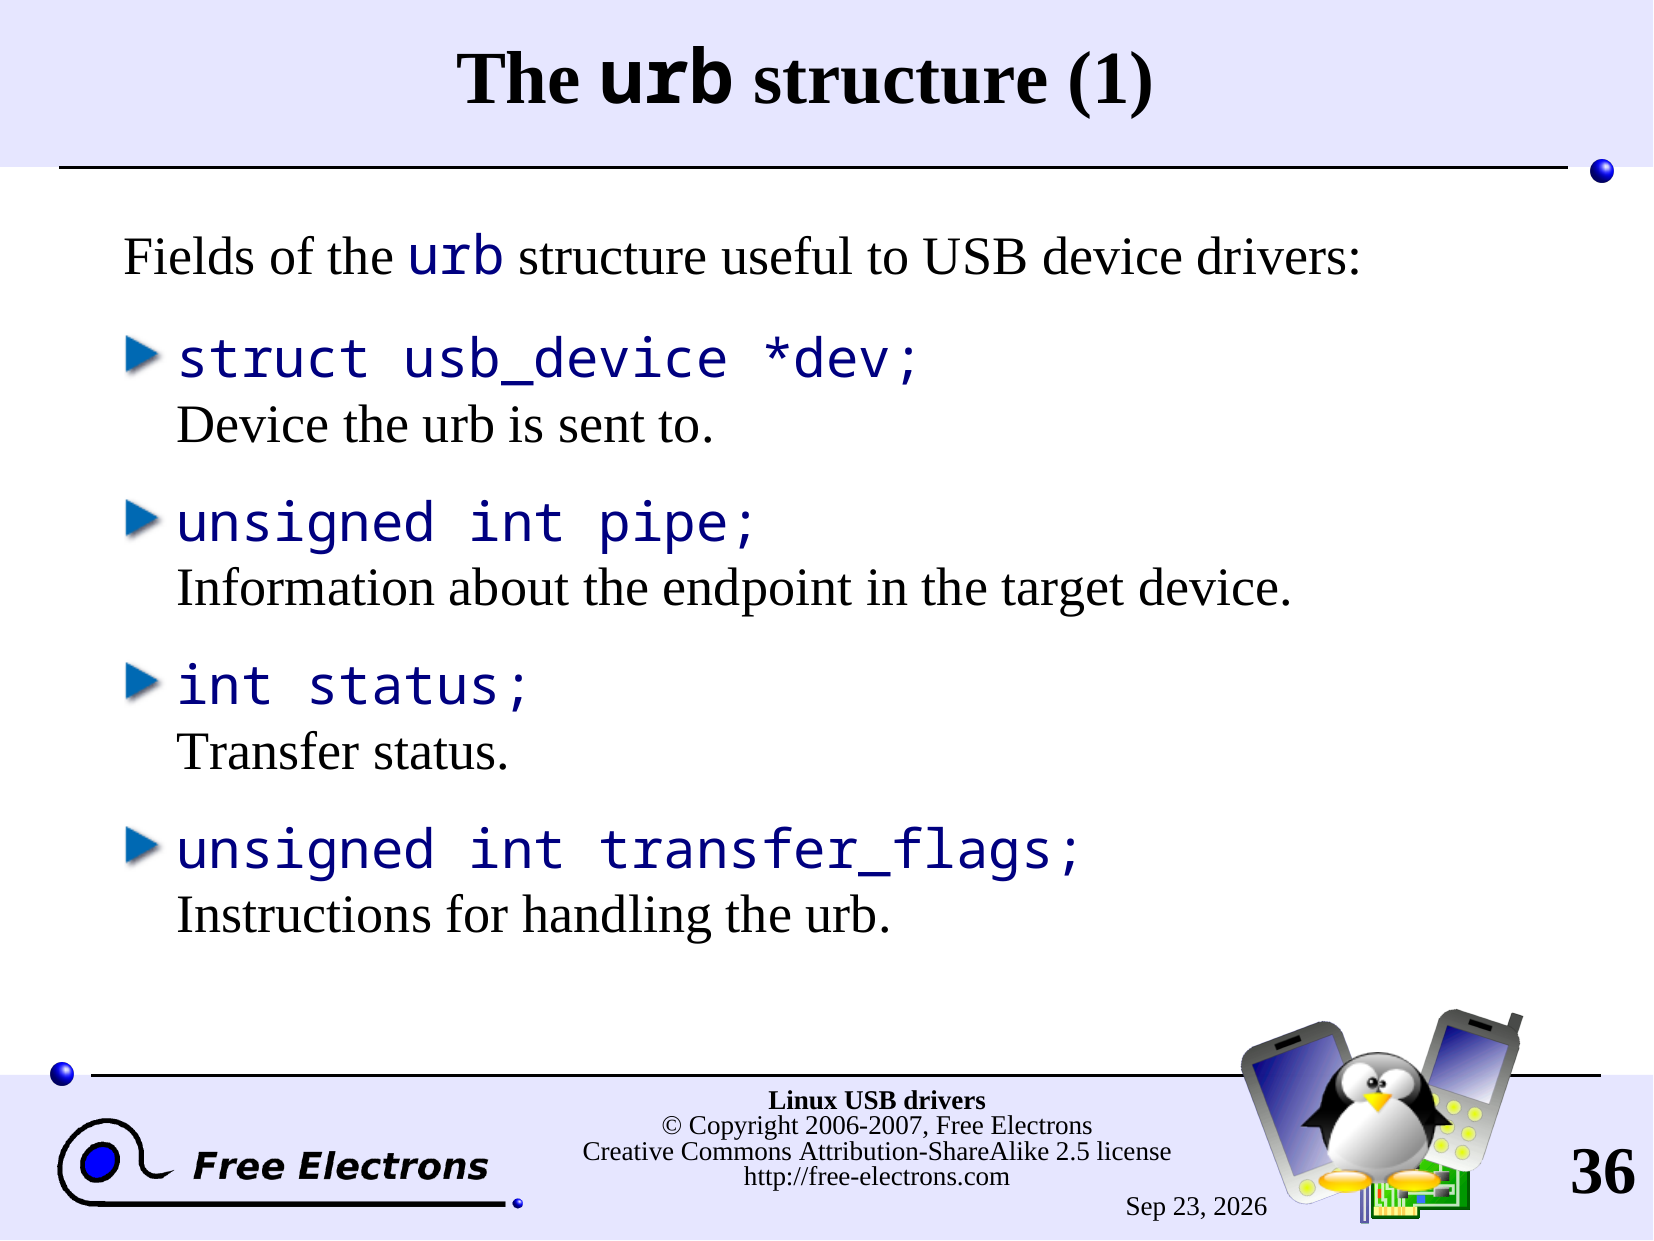

# The urb structure (1)
Fields of the urb structure useful to USB device drivers:
struct usb_device *dev;
Device the urb is sent to.
unsigned int pipe;
Information about the endpoint in the target device.
int status;
Transfer status.
unsigned int transfer_flags;
Instructions for handling the urb.